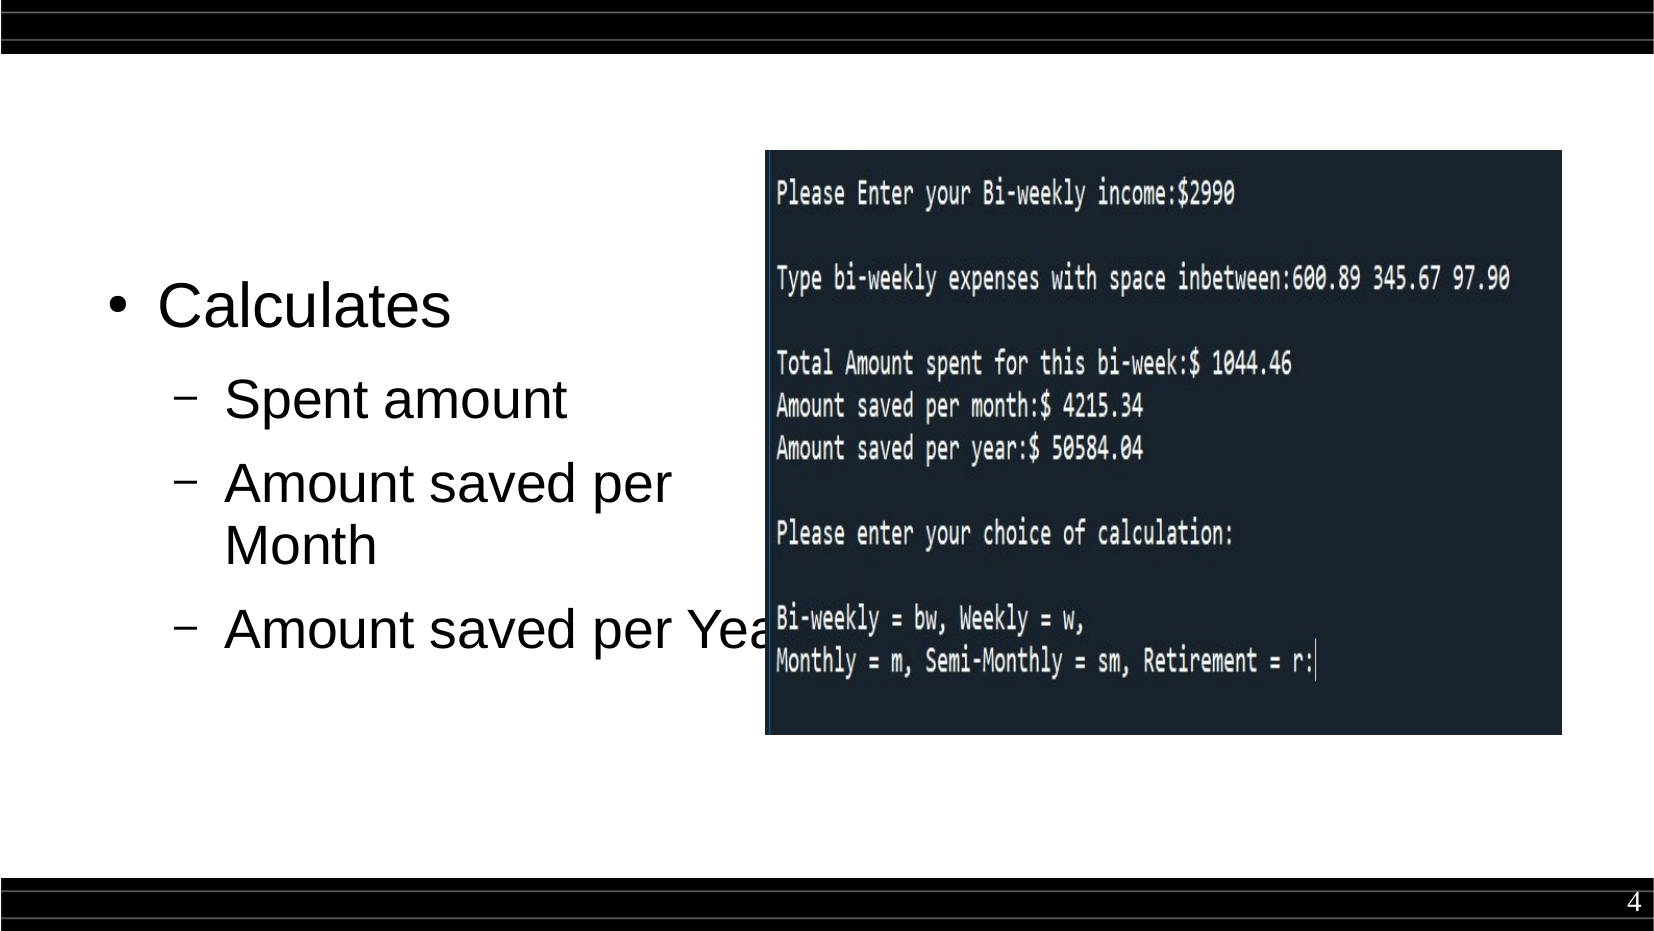

# Calculates
Spent amount
Amount saved per Month
Amount saved per Year